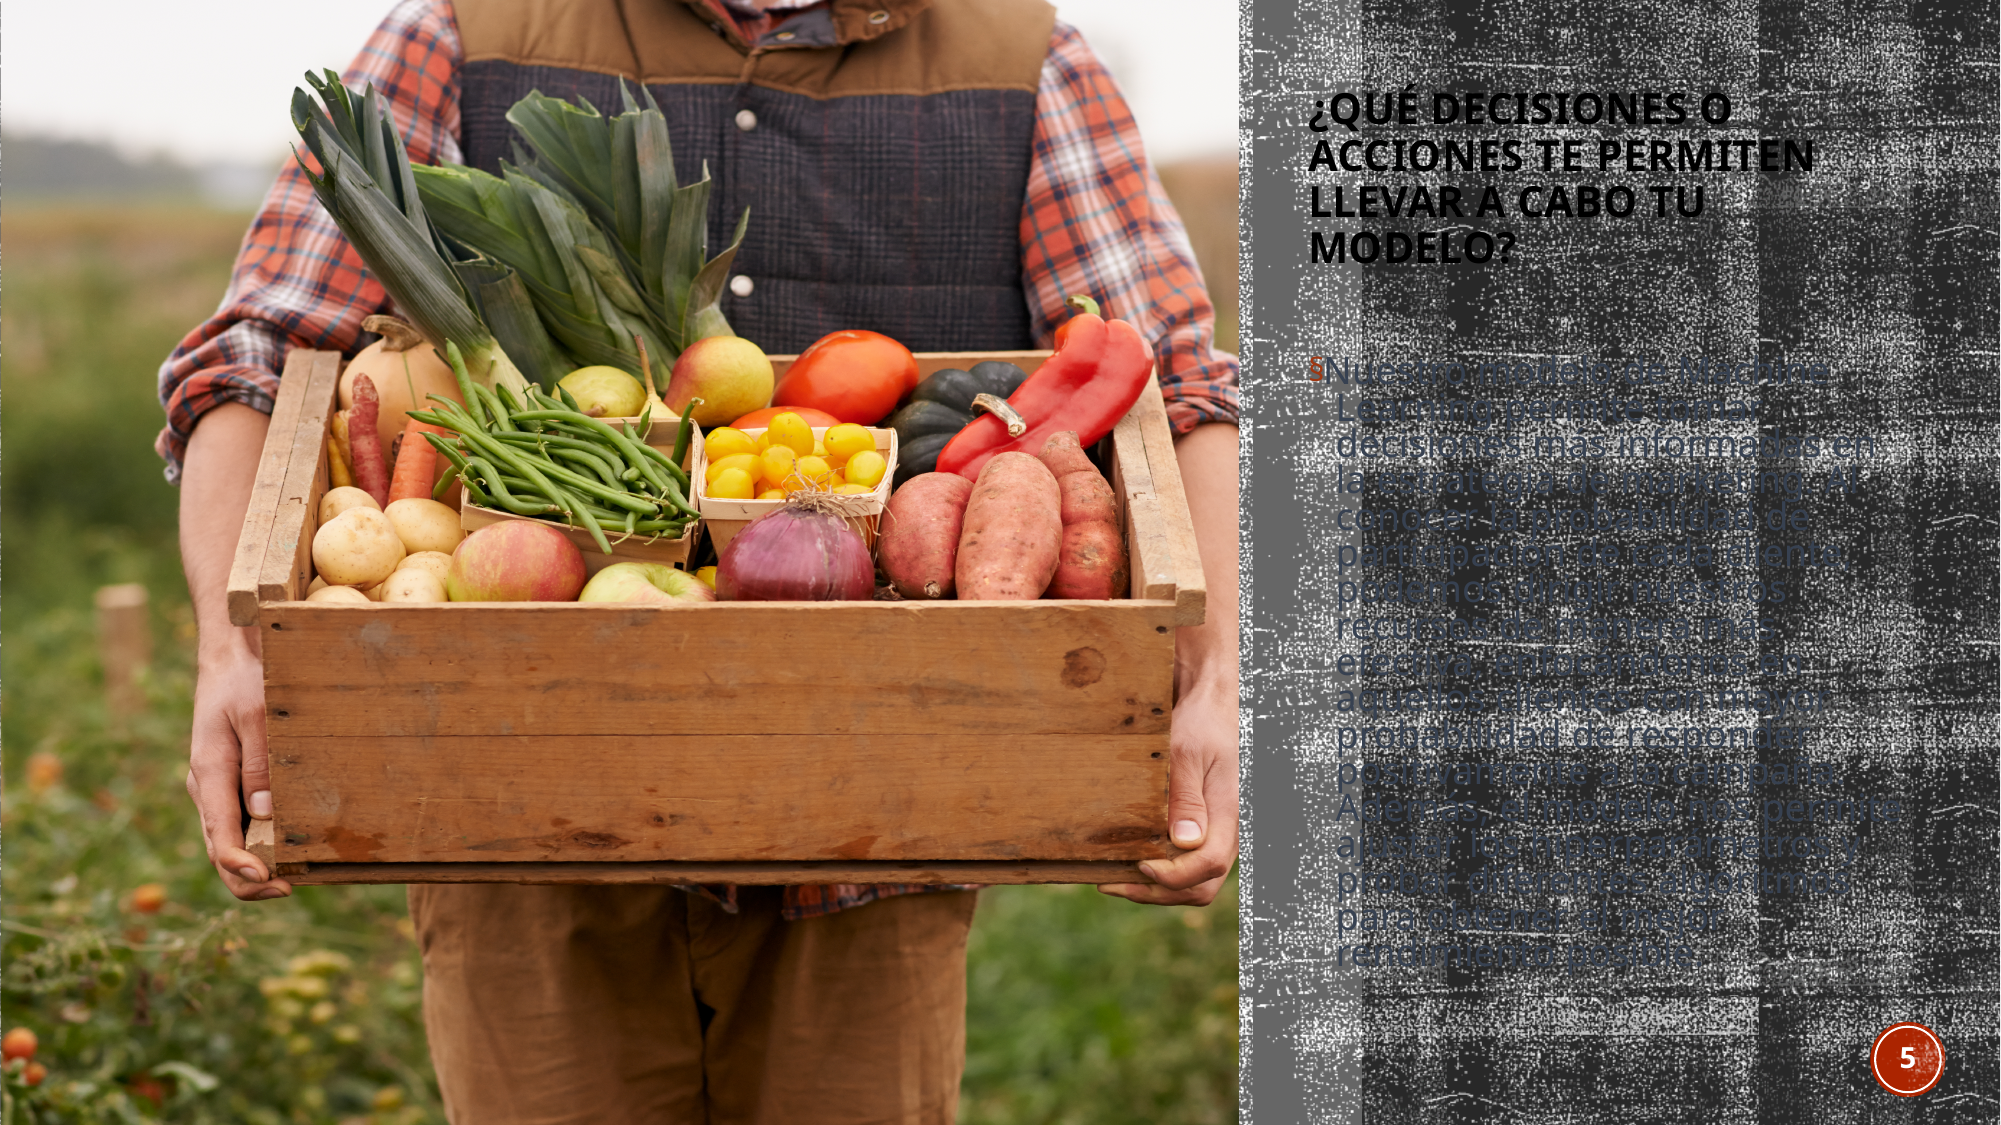

# ¿Qué decisiones o acciones te permiten llevar a cabo tu modelo?
Nuestro modelo de Machine Learning permite tomar decisiones más informadas en la estrategia de marketing. Al conocer la probabilidad de participación de cada cliente, podemos dirigir nuestros recursos de manera más efectiva, enfocándonos en aquellos clientes con mayor probabilidad de responder positivamente a la campaña. Además, el modelo nos permite ajustar los hiperparámetros y probar diferentes algoritmos para obtener el mejor rendimiento posible.